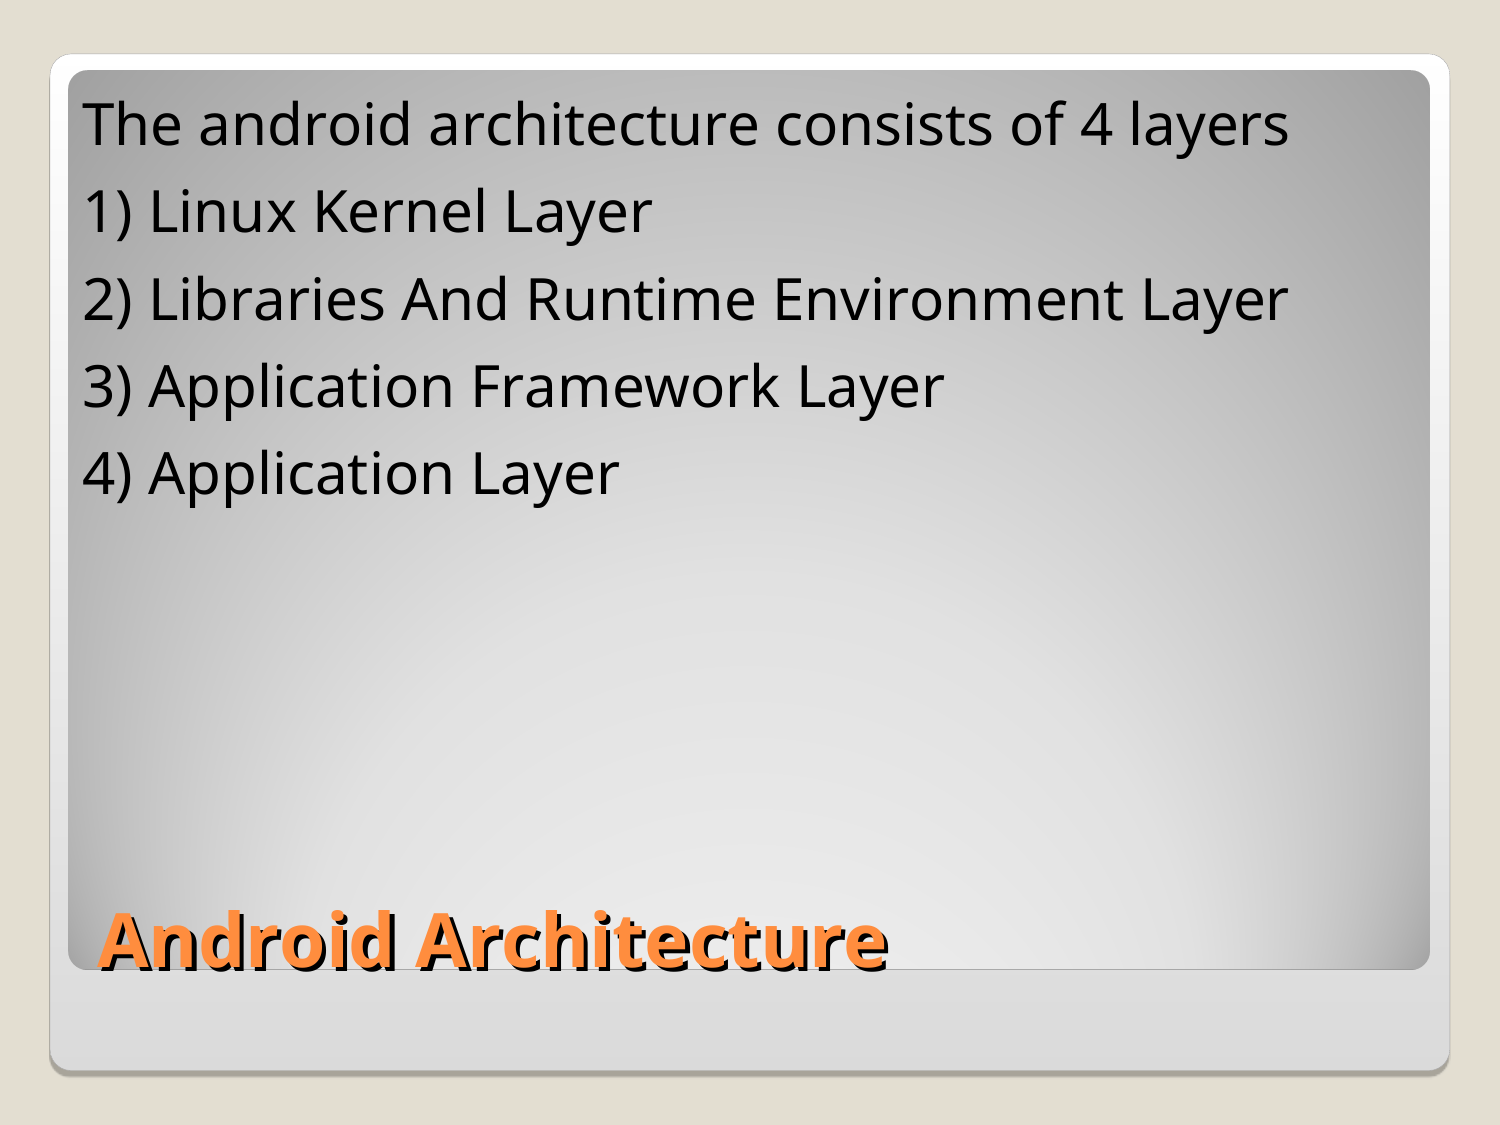

The android architecture consists of 4 layers
 Linux Kernel Layer
 Libraries And Runtime Environment Layer
 Application Framework Layer
 Application Layer
# Android Architecture